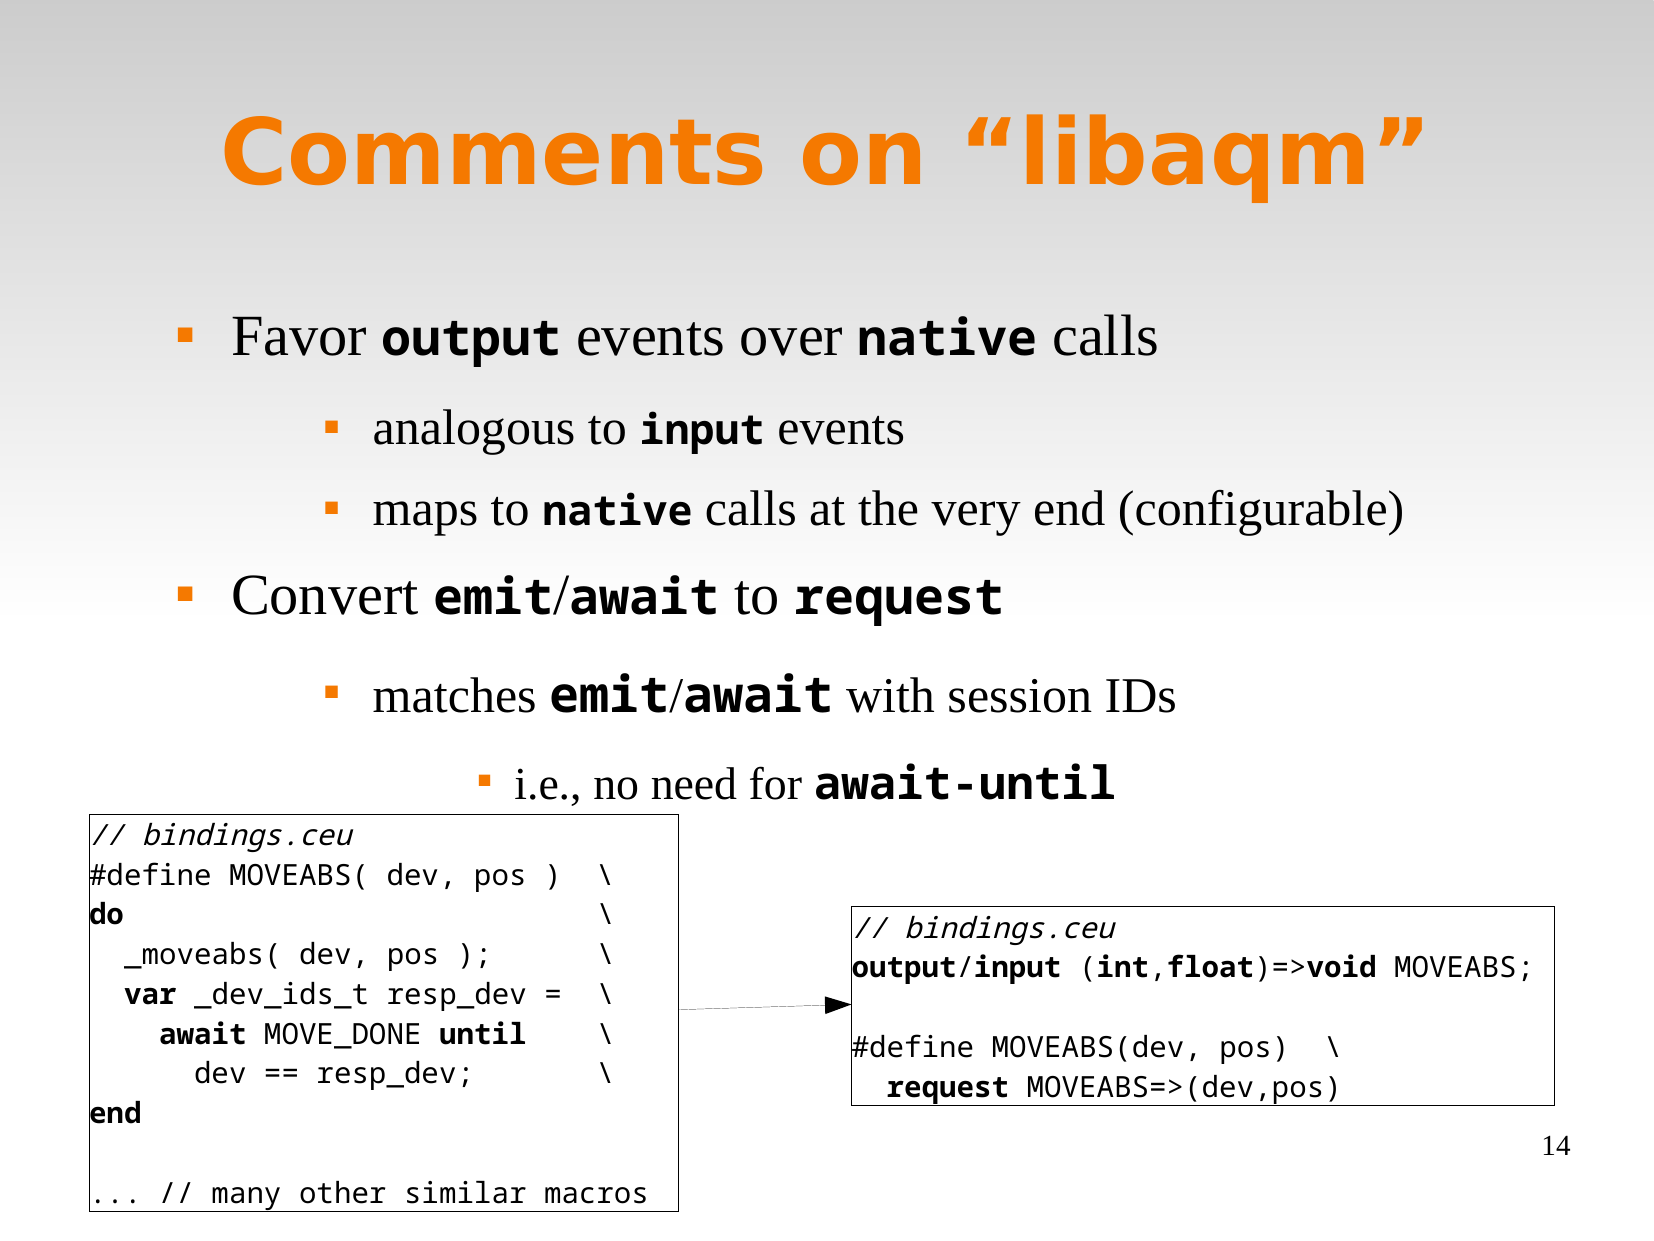

# Comments on “libaqm”
Favor output events over native calls
analogous to input events
maps to native calls at the very end (configurable)
Convert emit/await to request
matches emit/await with session IDs
i.e., no need for await-until
// bindings.ceu
#define MOVEABS( dev, pos ) \
do \
 _moveabs( dev, pos ); \
 var _dev_ids_t resp_dev = \
 await MOVE_DONE until \
 dev == resp_dev; \
end
... // many other similar macros
// bindings.ceu
output/input (int,float)=>void MOVEABS;
#define MOVEABS(dev, pos) \
 request MOVEABS=>(dev,pos)
14